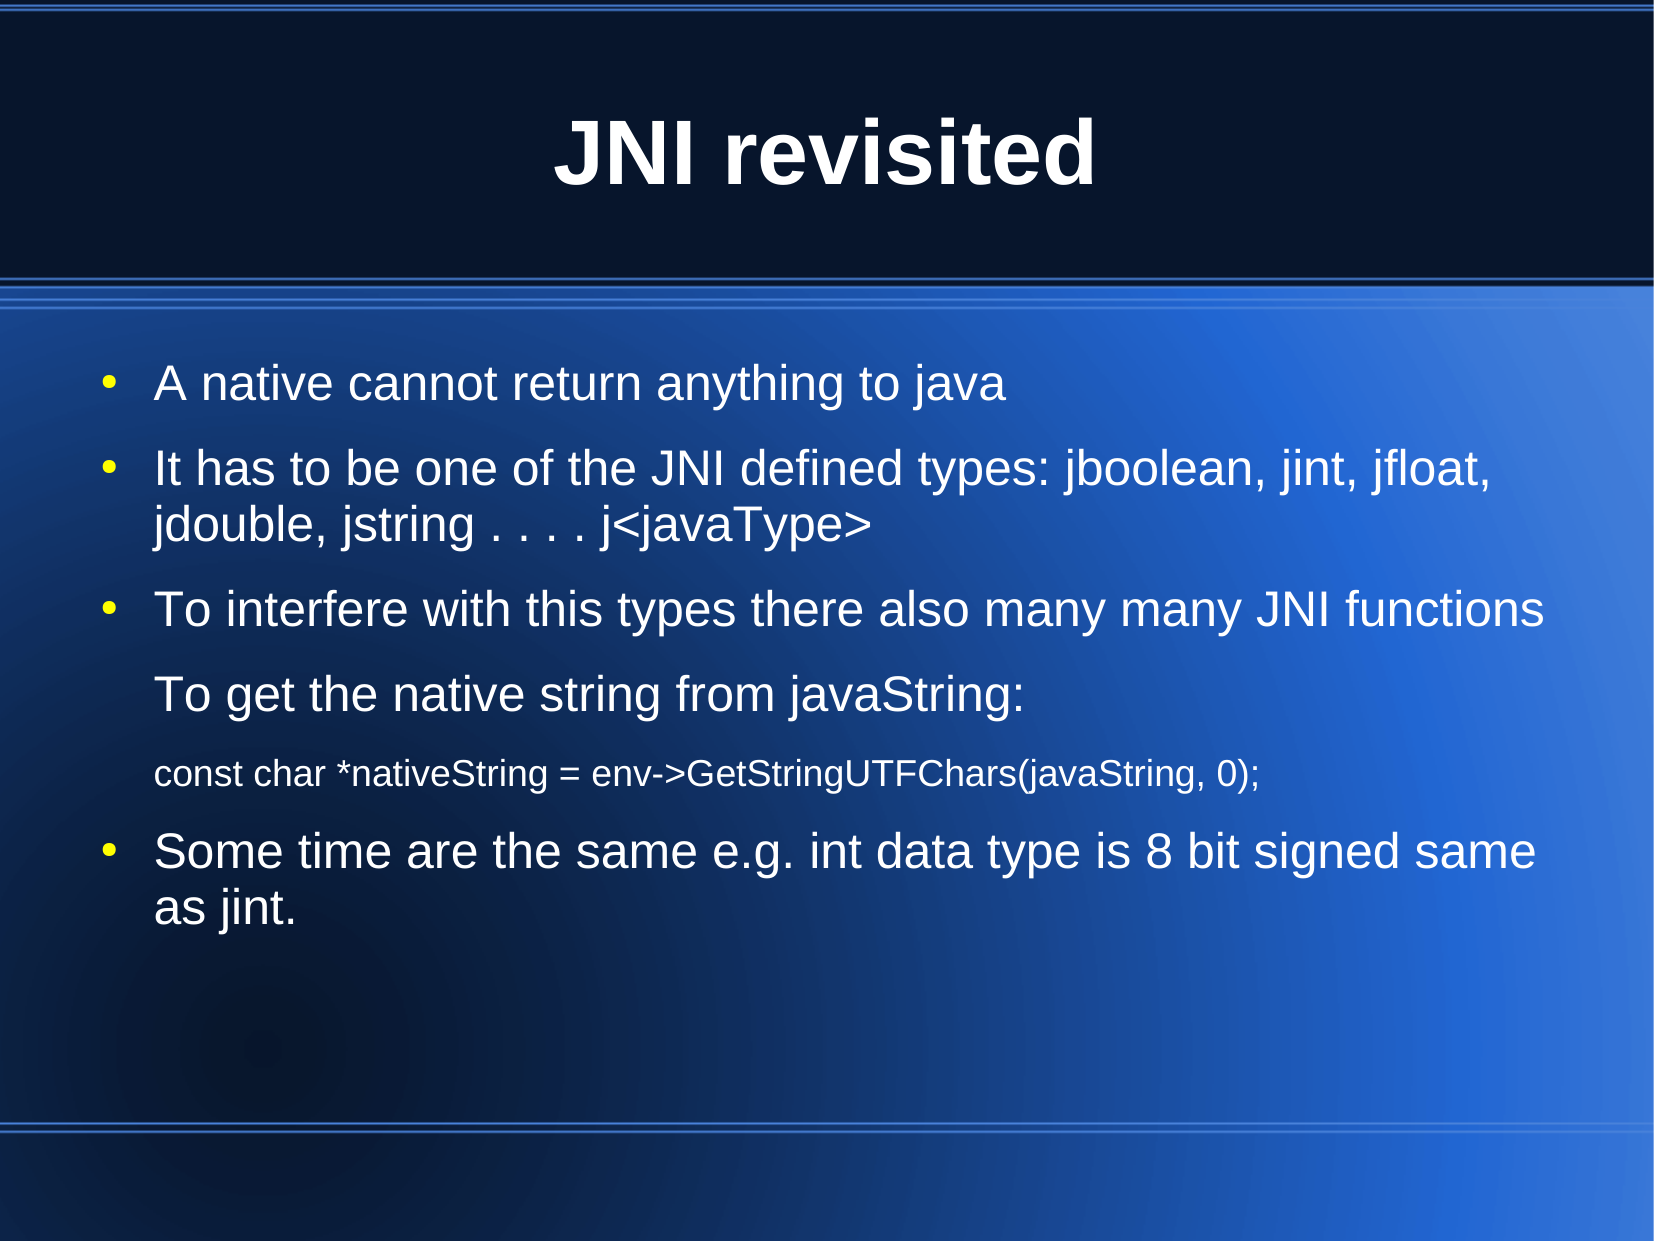

# JNI revisited
A native cannot return anything to java
It has to be one of the JNI defined types: jboolean, jint, jfloat, jdouble, jstring . . . . j<javaType>
To interfere with this types there also many many JNI functions
To get the native string from javaString:
const char *nativeString = env->GetStringUTFChars(javaString, 0);
Some time are the same e.g. int data type is 8 bit signed same as jint.